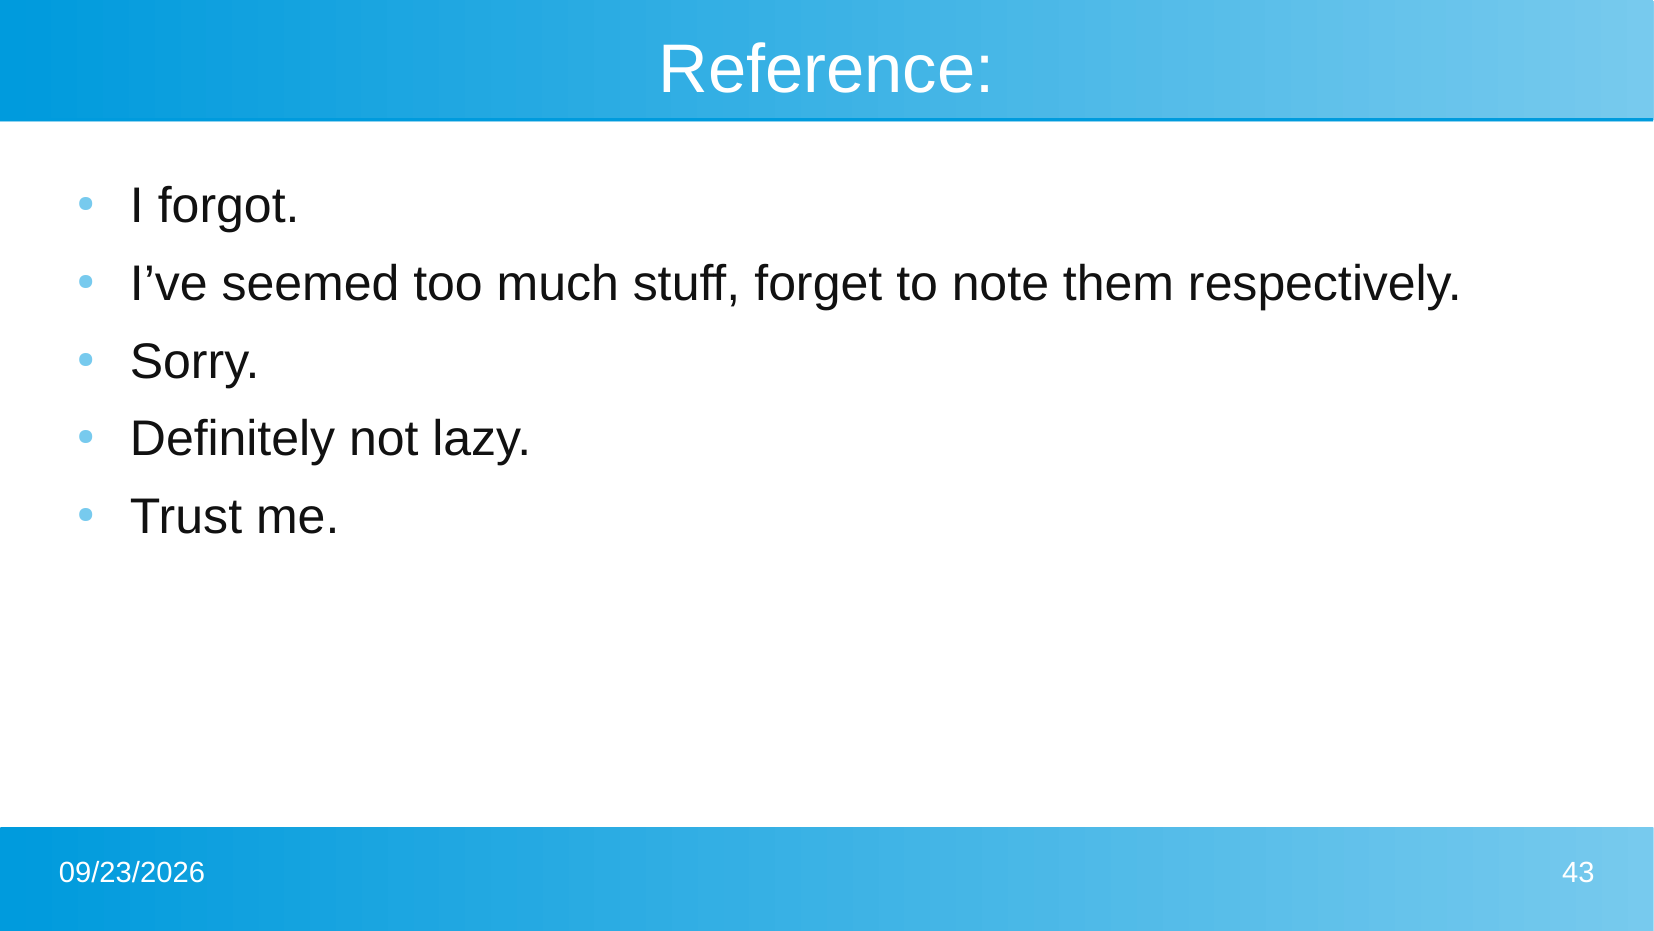

# Reference:
I forgot.
I’ve seemed too much stuff, forget to note them respectively.
Sorry.
Definitely not lazy.
Trust me.
43